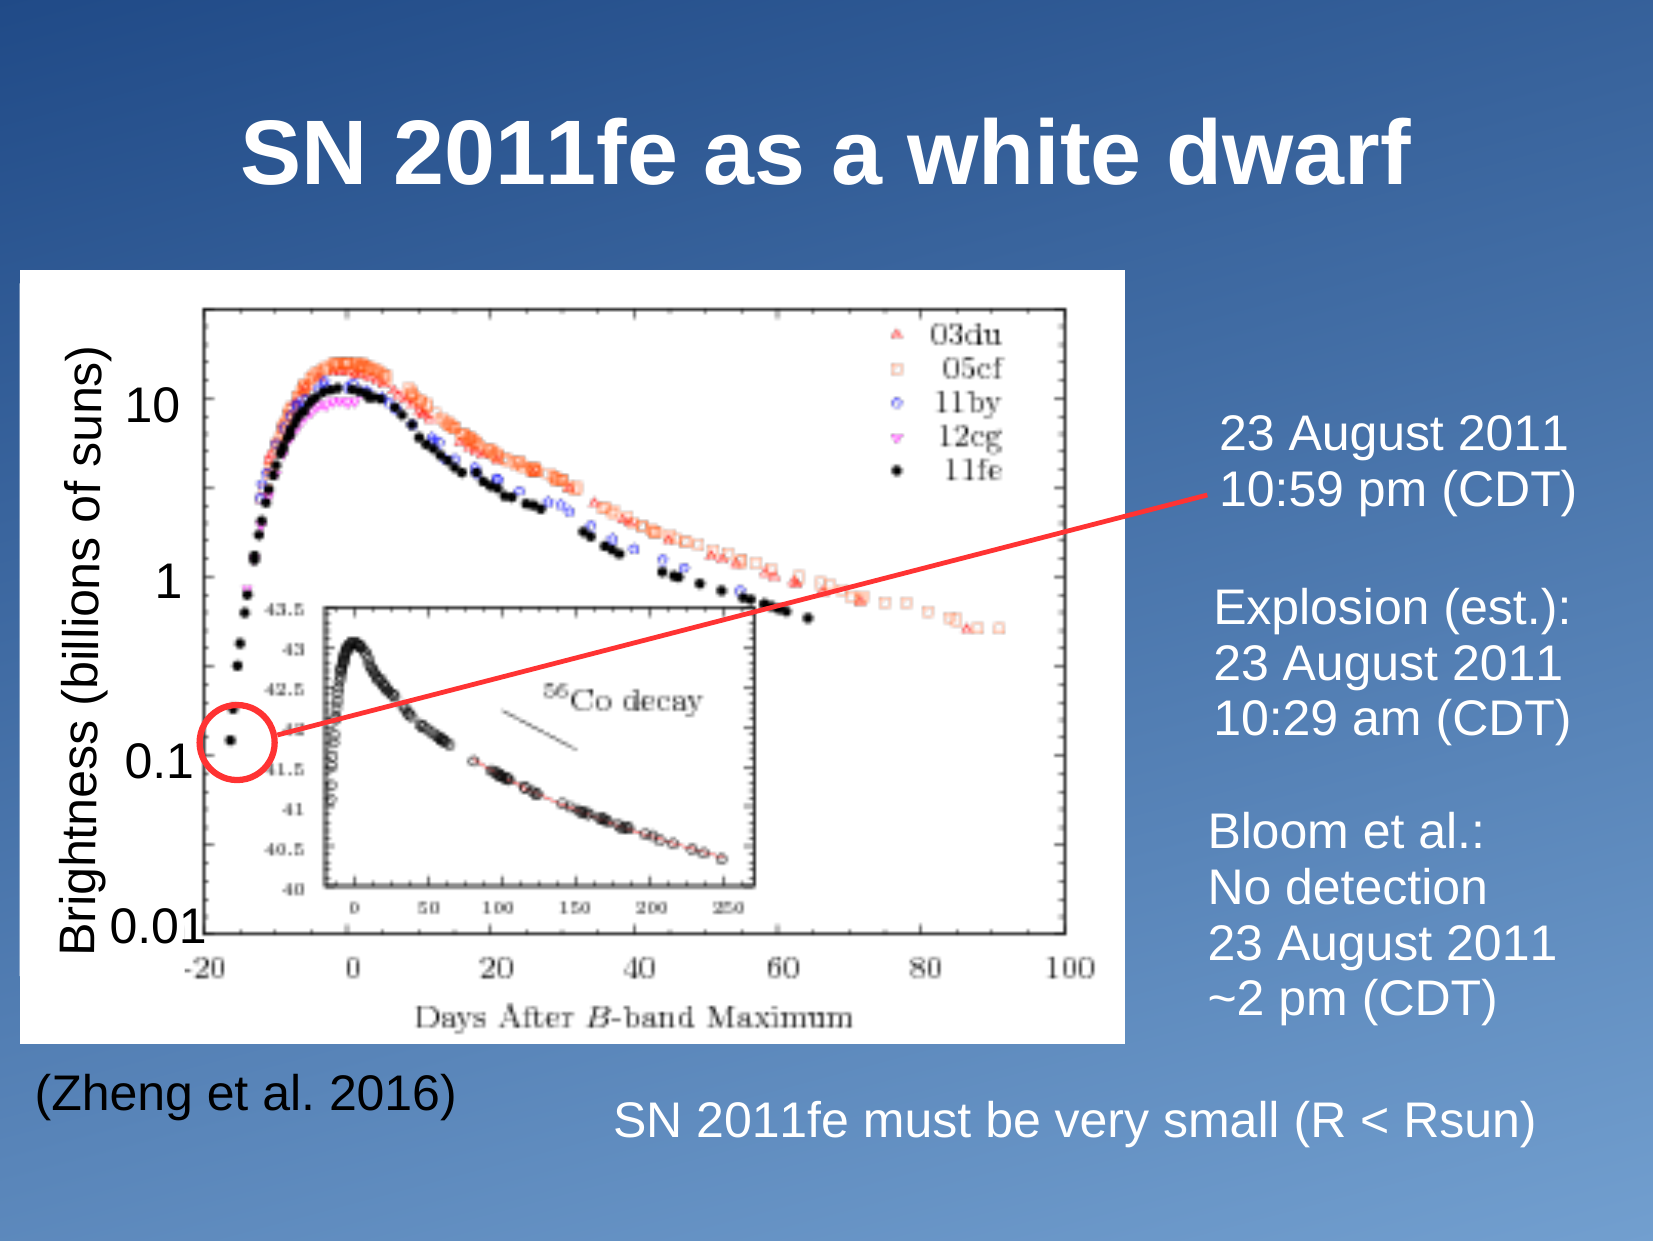

# SN 2011fe as a white dwarf
10
23 August 2011 10:59 pm (CDT)
Brightness (billions of suns)
Explosion (est.):
23 August 2011 10:29 am (CDT)
1
0.1
Bloom et al.:
No detection
23 August 2011 ~2 pm (CDT)
0.01
(Zheng et al. 2016)
SN 2011fe must be very small (R < Rsun)